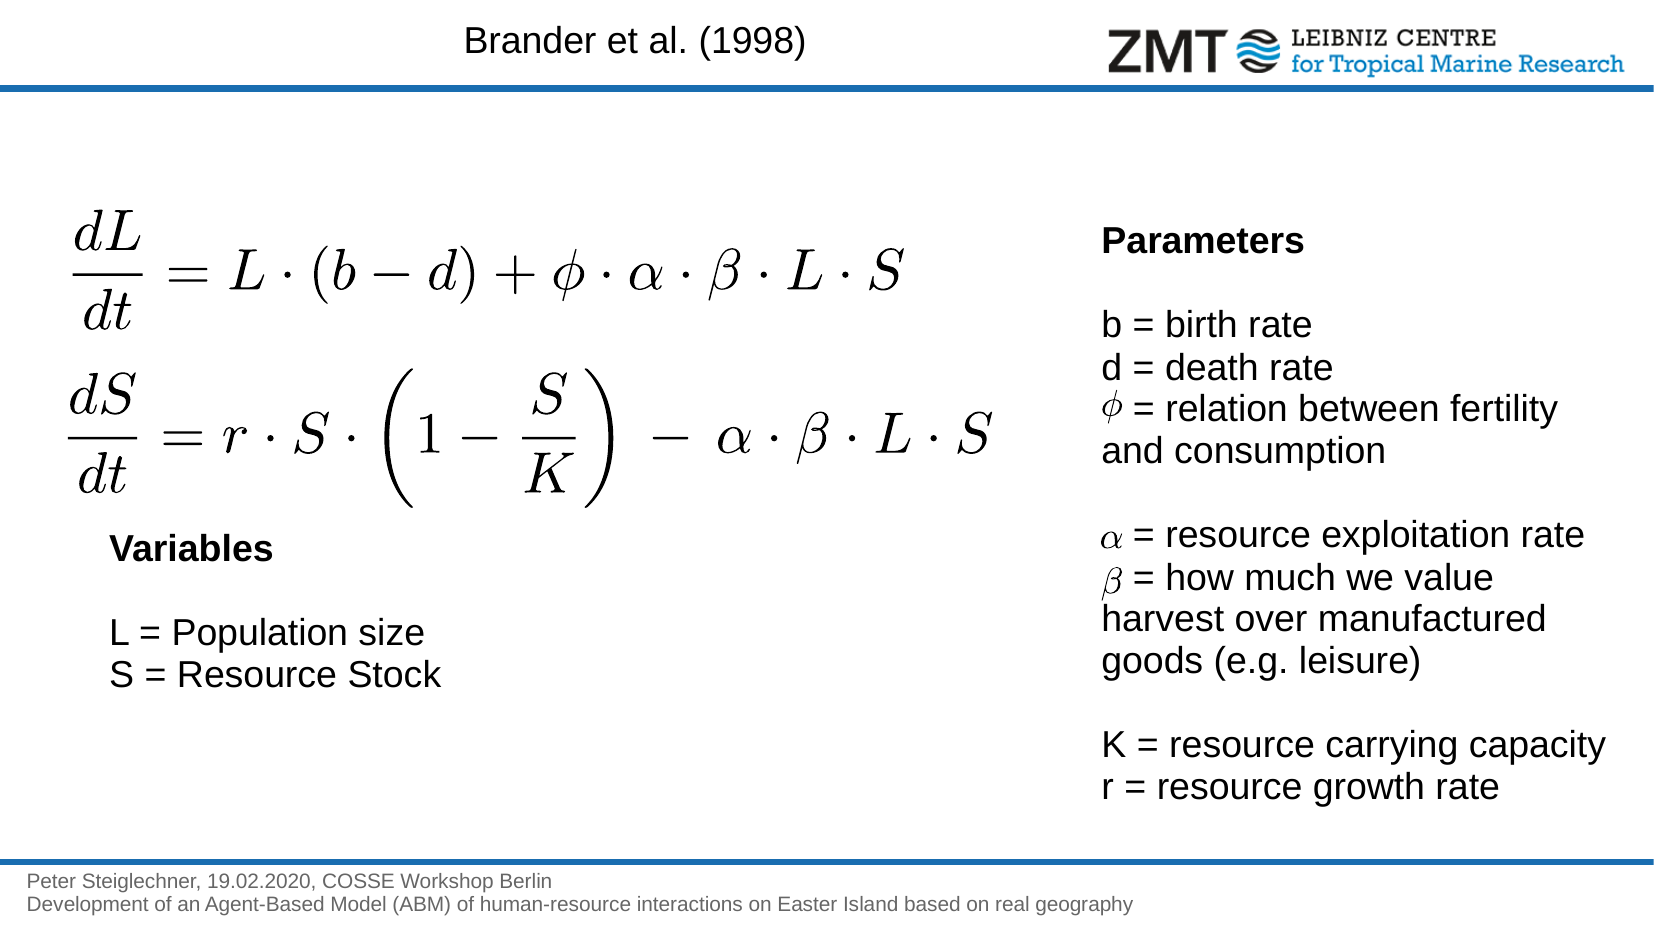

Brander et al. (1998)
Parameters
b = birth rate
d = death rate
 = relation between fertility and consumption
 = resource exploitation rate
 = how much we value harvest over manufactured goods (e.g. leisure)
K = resource carrying capacity
r = resource growth rate
Variables
L = Population size
S = Resource Stock
\frac{dL}{dt} = L \cdot (b - d + \phi \cdot \alpha \cdot \beta \cdot S)
\frac{dS}{dt} = r\cdot S\cdot \left(1-\frac{S}{K}\right) \, - \, \alpha\cdot \beta \cdot L \cdot S